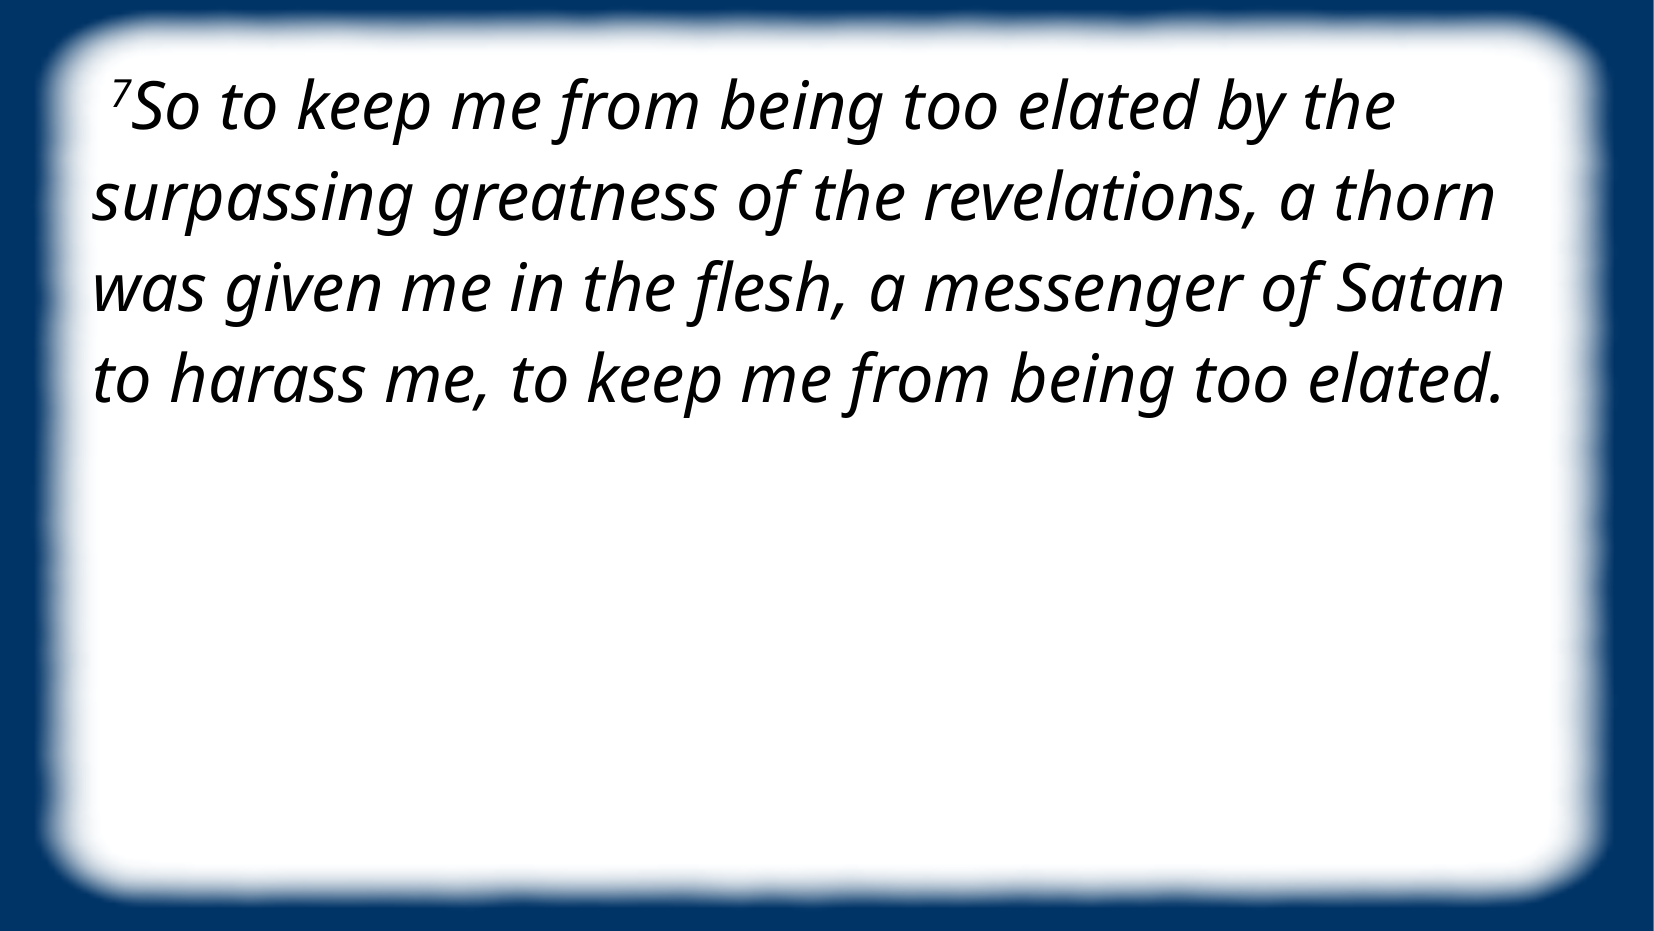

7So to keep me from being too elated by the surpassing greatness of the revelations, a thorn was given me in the flesh, a messenger of Satan to harass me, to keep me from being too elated.